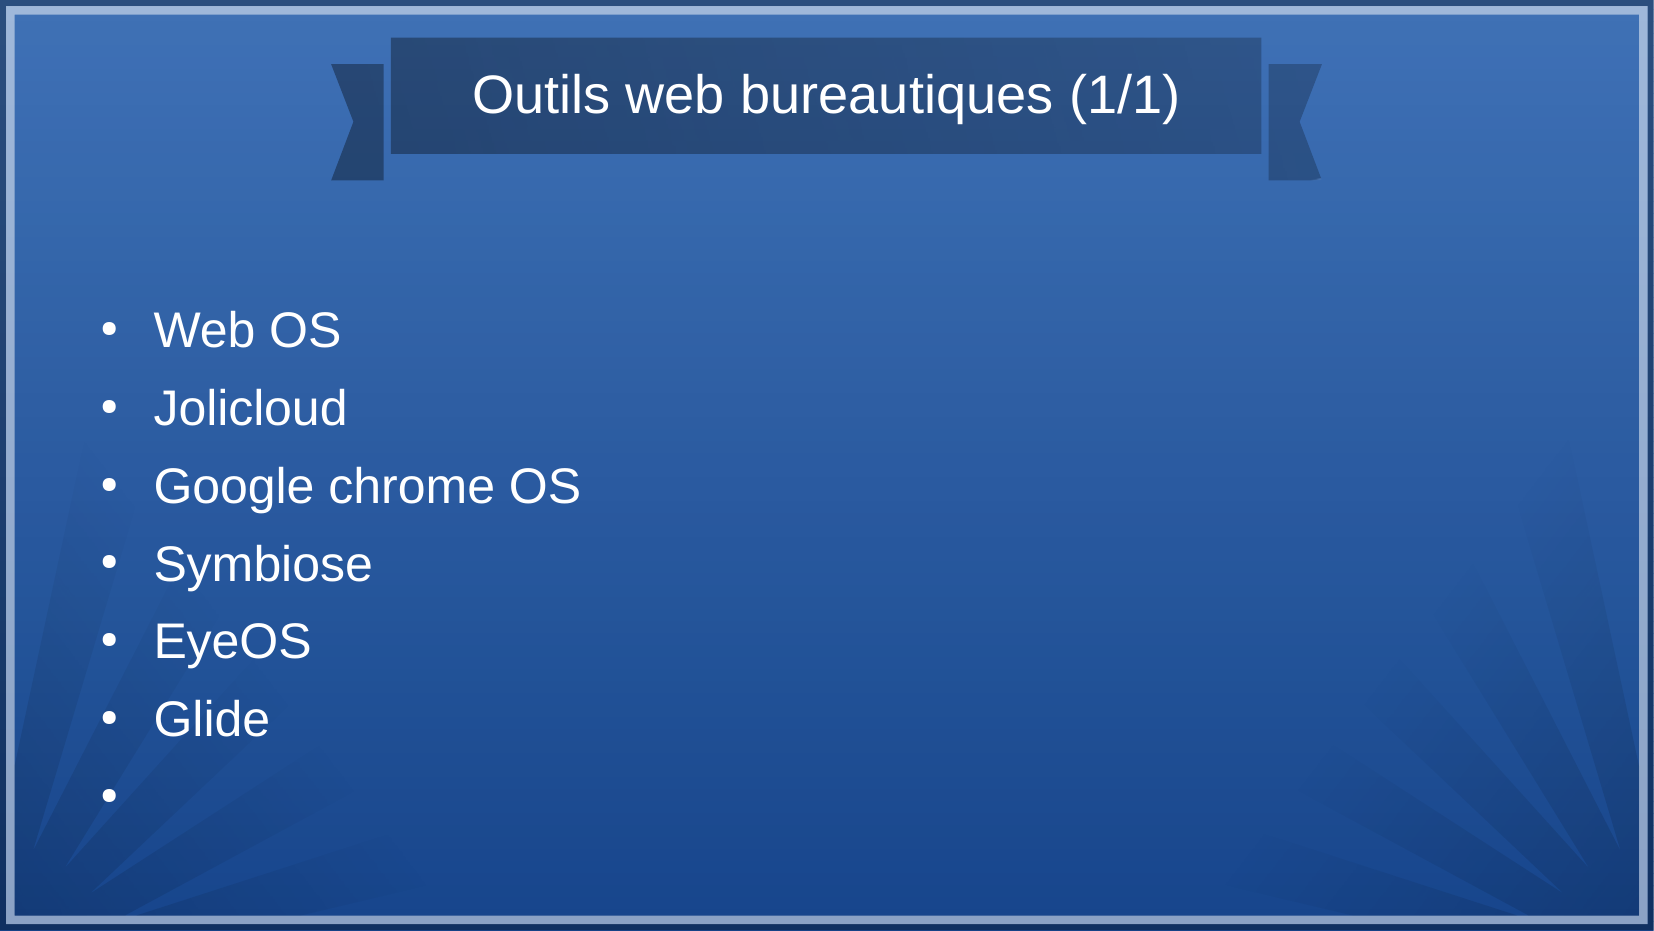

# Outils web bureautiques (1/1)
Web OS
Jolicloud
Google chrome OS
Symbiose
EyeOS
Glide